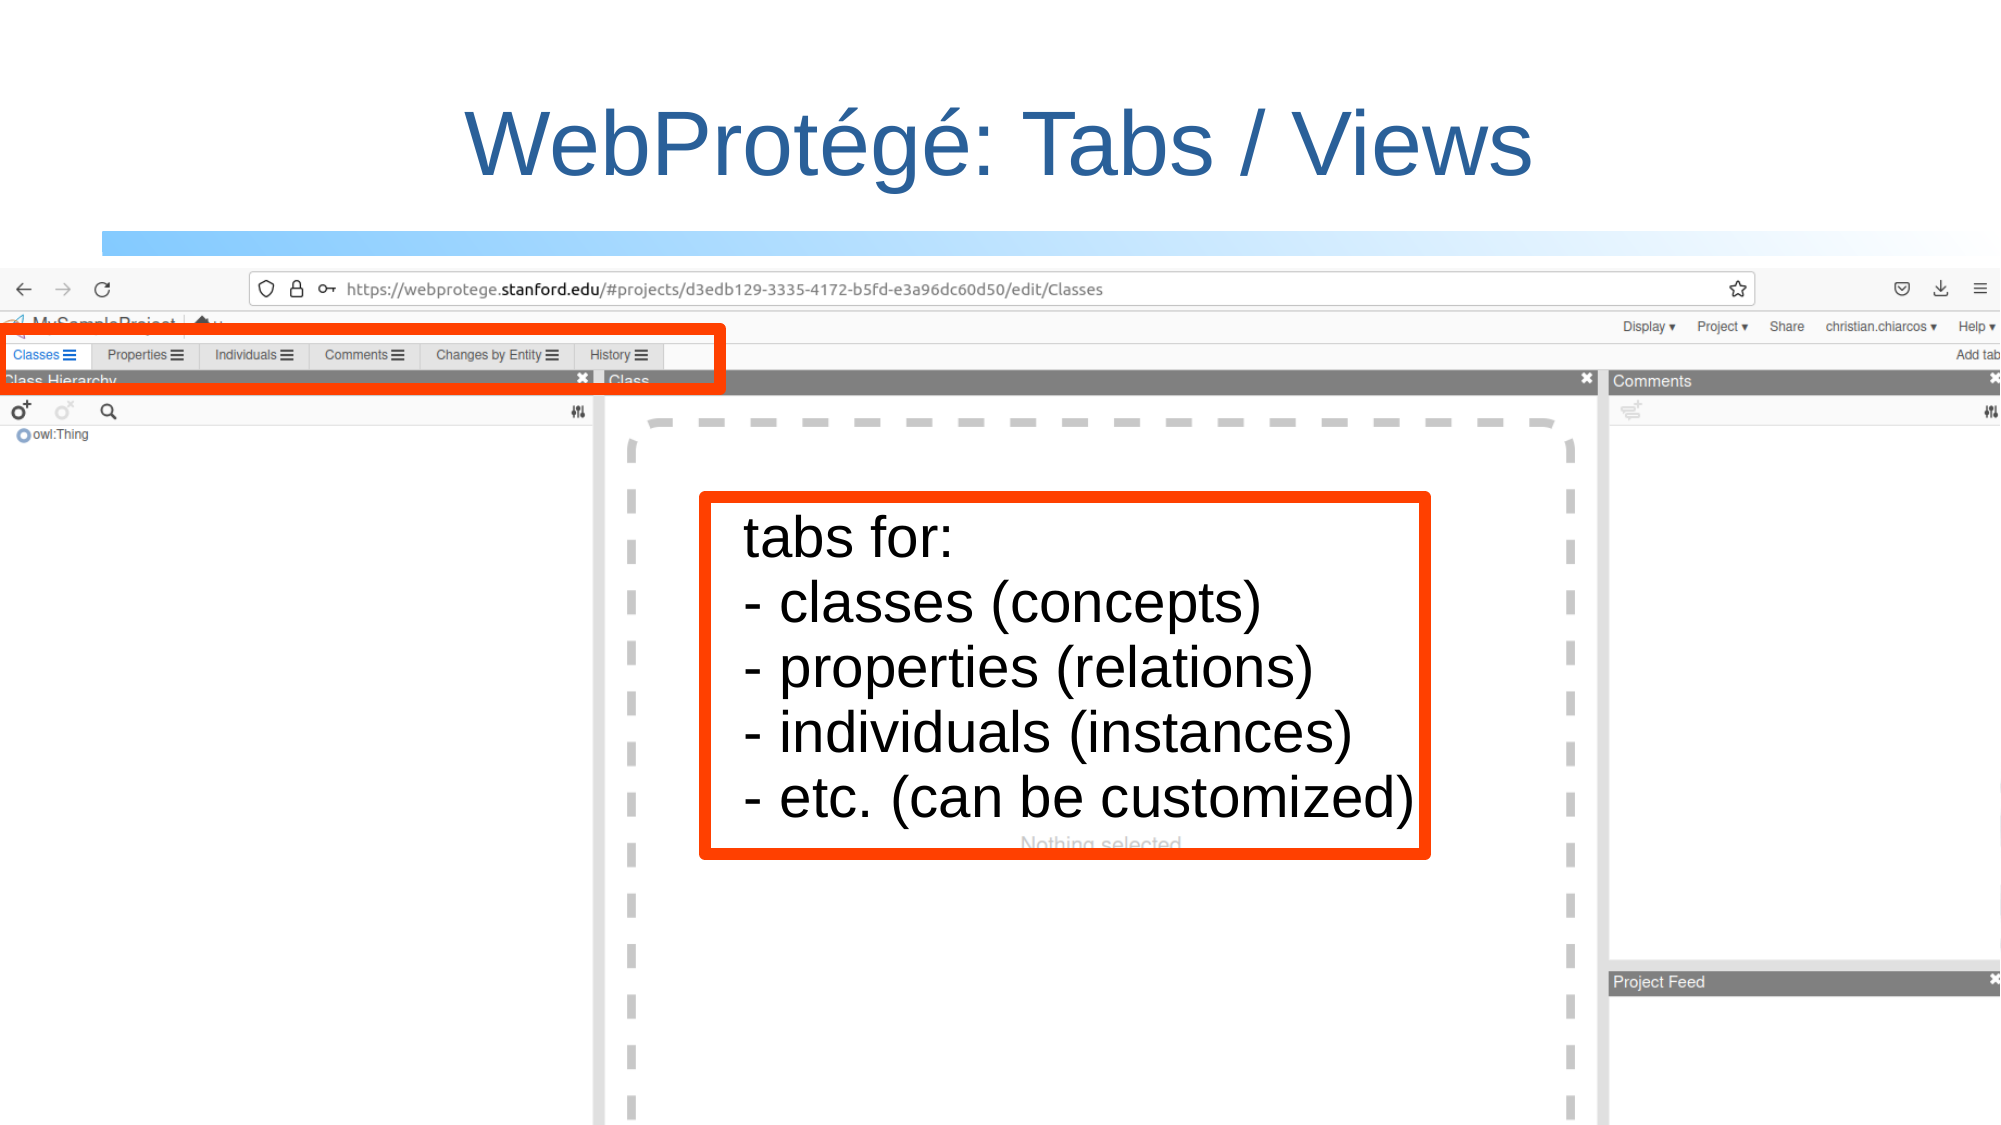

WebProtégé: Tabs / Views
# WebProtégé: https://webprotege.stanford.edu/
tabs for:
- classes (concepts)
- properties (relations)
- individuals (instances)
- etc. (can be customized)